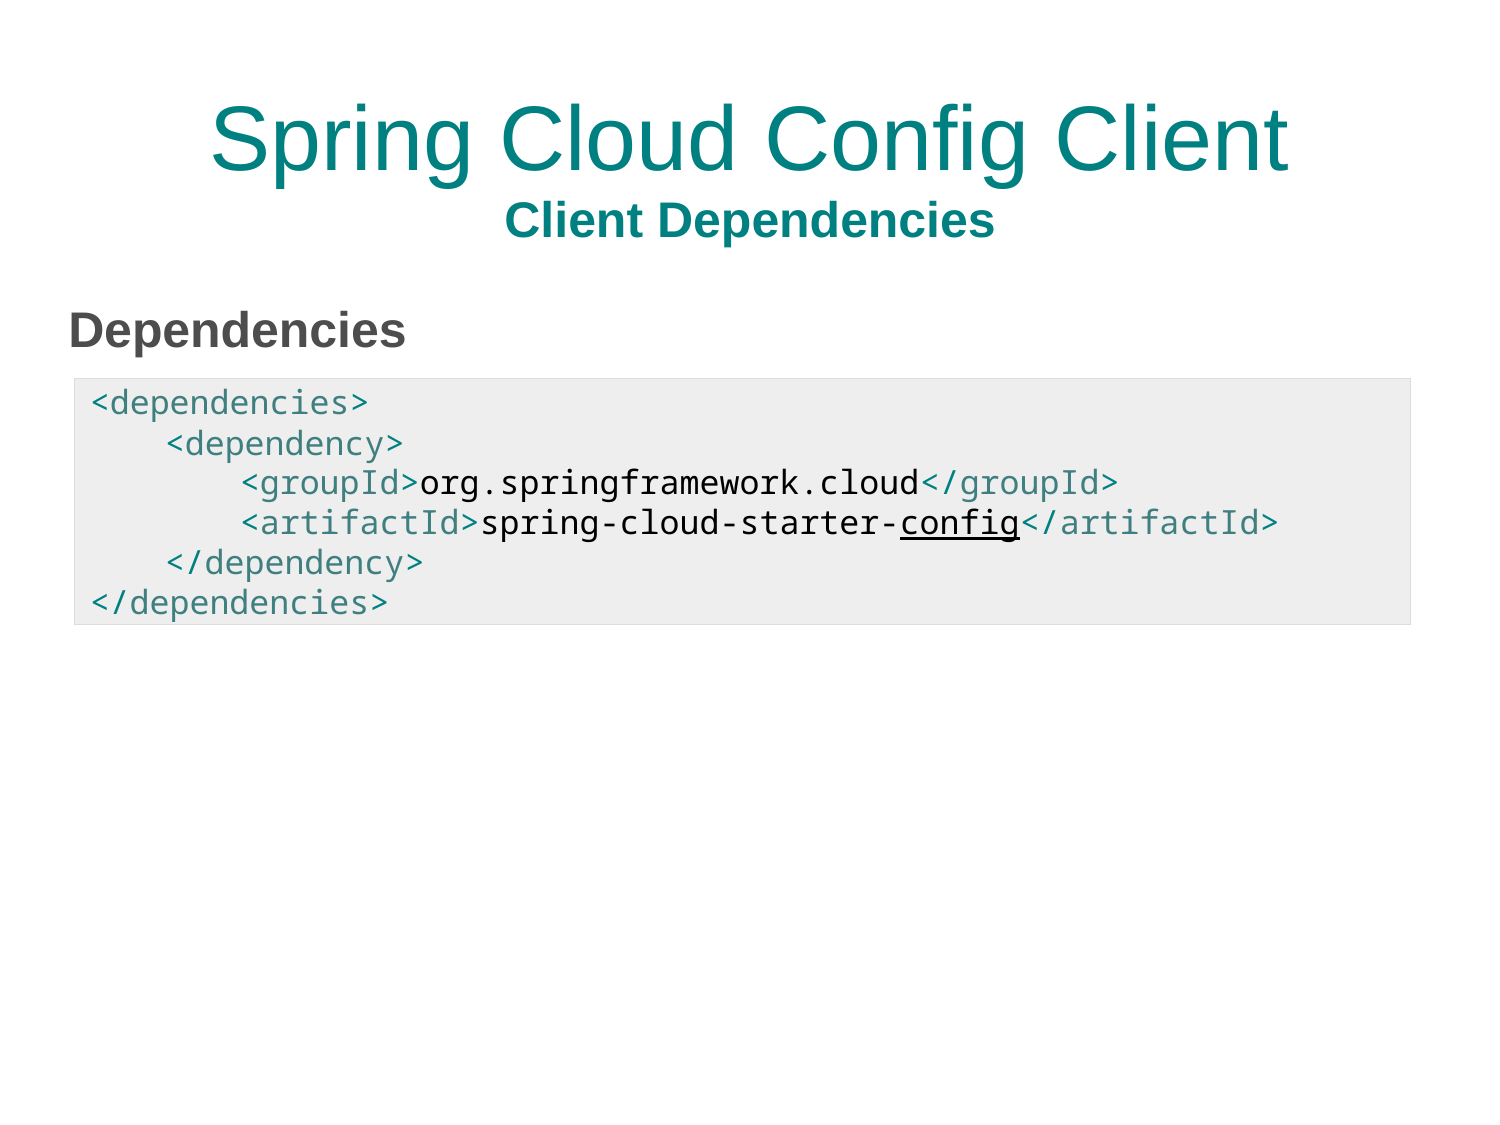

# Spring Cloud Config Client
Client Dependencies
Dependencies
<dependencies>
	<dependency>
		<groupId>org.springframework.cloud</groupId>
		<artifactId>spring-cloud-starter-config</artifactId>
	</dependency>
</dependencies>